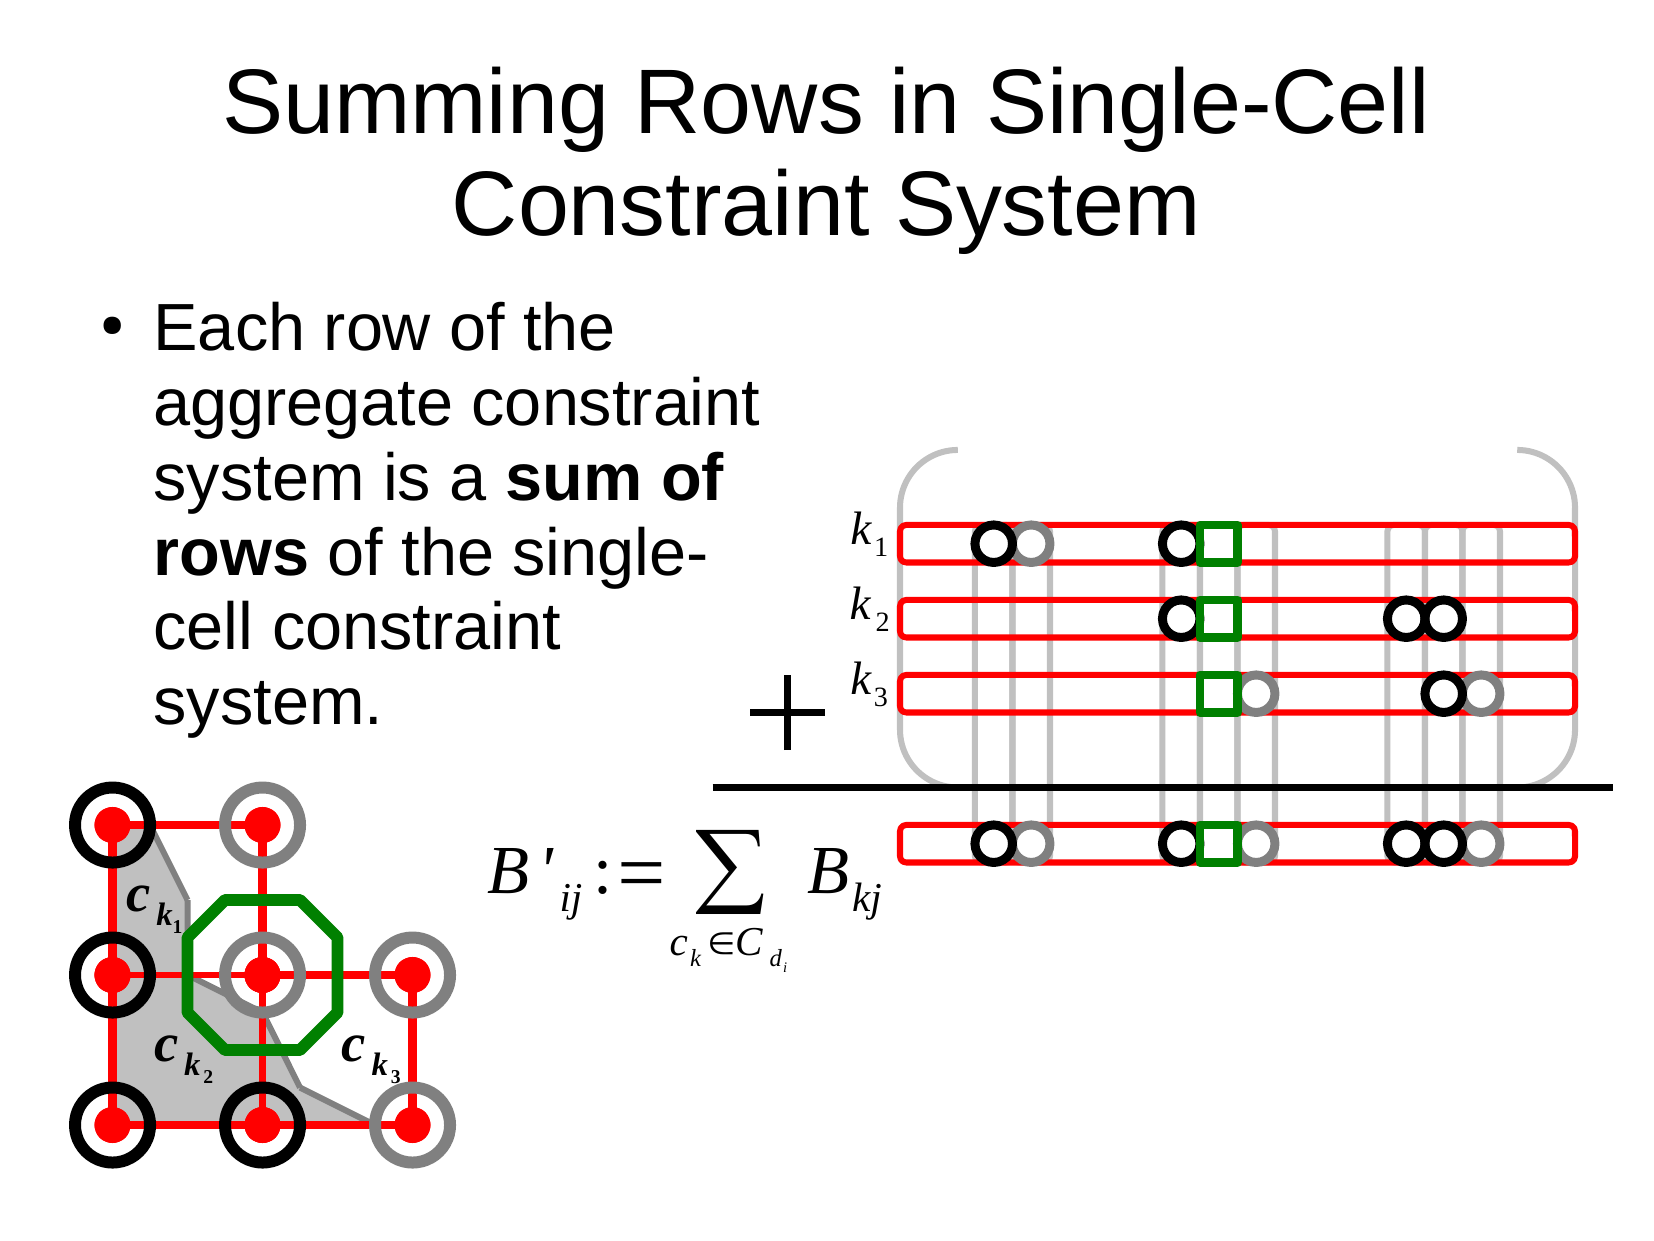

# Summing Rows in Single-Cell Constraint System
Each row of the aggregate constraint system is a sum of rows of the single-cell constraint system.